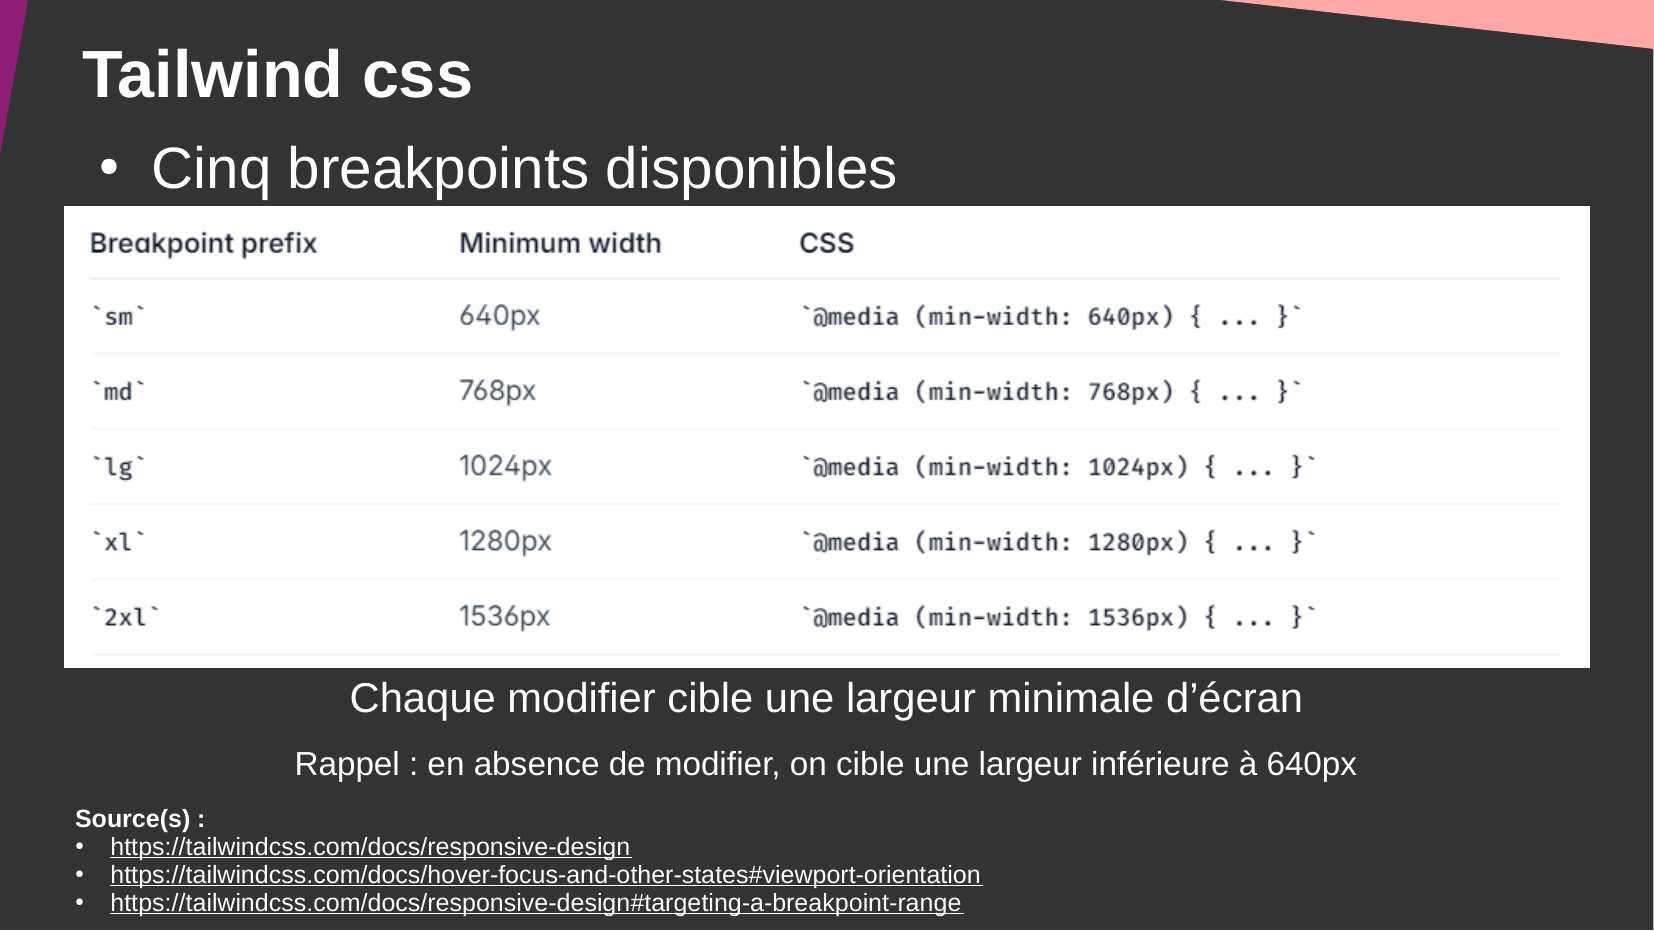

# Tailwind css
Cinq breakpoints disponibles
Chaque modifier cible une largeur minimale d’écran
Rappel : en absence de modifier, on cible une largeur inférieure à 640px
Source(s) :
https://tailwindcss.com/docs/responsive-design
https://tailwindcss.com/docs/hover-focus-and-other-states#viewport-orientation
https://tailwindcss.com/docs/responsive-design#targeting-a-breakpoint-range